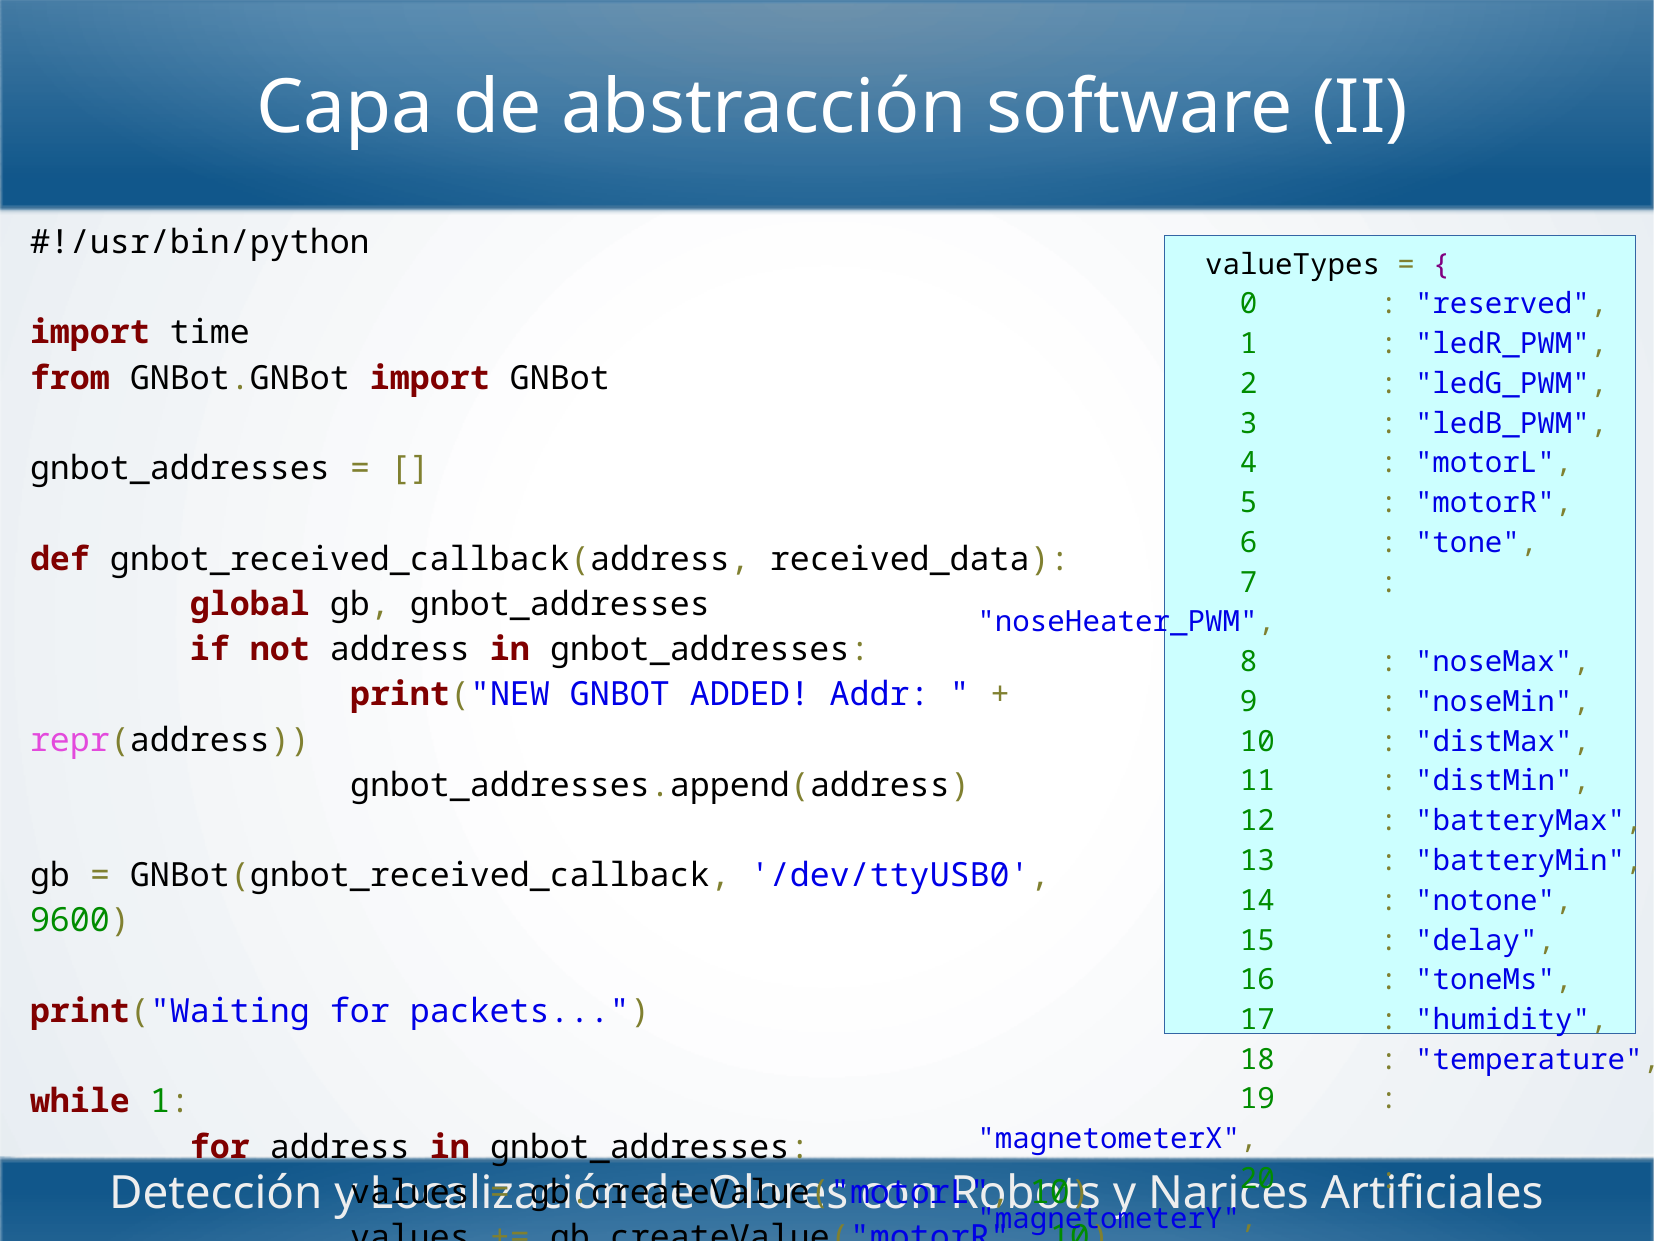

# Capa de abstracción software (II)
#!/usr/bin/python
import time
from GNBot.GNBot import GNBot
gnbot_addresses = []
def gnbot_received_callback(address, received_data):
 global gb, gnbot_addresses
 if not address in gnbot_addresses:
 print("NEW GNBOT ADDED! Addr: " + repr(address))
 gnbot_addresses.append(address)
gb = GNBot(gnbot_received_callback, '/dev/ttyUSB0', 9600)
print("Waiting for packets...")
while 1:
 for address in gnbot_addresses:
 values = gb.createValue("motorL", 10)
 values += gb.createValue("motorR", 10)
 values += gb.createValue("delay", 2000)
 values += gb.createValue("motorL", 0)
 values += gb.createValue("motorR", 0)
 gb.sendPUTcommand(address, values)
 time.sleep(5)
 valueTypes = {
 0 : "reserved",
 1 : "ledR_PWM",
 2 : "ledG_PWM",
 3 : "ledB_PWM",
 4 : "motorL",
 5 : "motorR",
 6 : "tone",
 7 : "noseHeater_PWM",
 8 : "noseMax",
 9 : "noseMin",
 10 : "distMax",
 11 : "distMin",
 12 : "batteryMax",
 13 : "batteryMin",
 14 : "notone",
 15 : "delay",
 16 : "toneMs",
 17 : "humidity",
 18 : "temperature",
 19 : "magnetometerX",
 20 : "magnetometerY",
 21 : "magnetometerZ",
 22 : "button",
 23 : "sampletime"}
Detección y Localización de Olores con Robots y Narices Artificiales